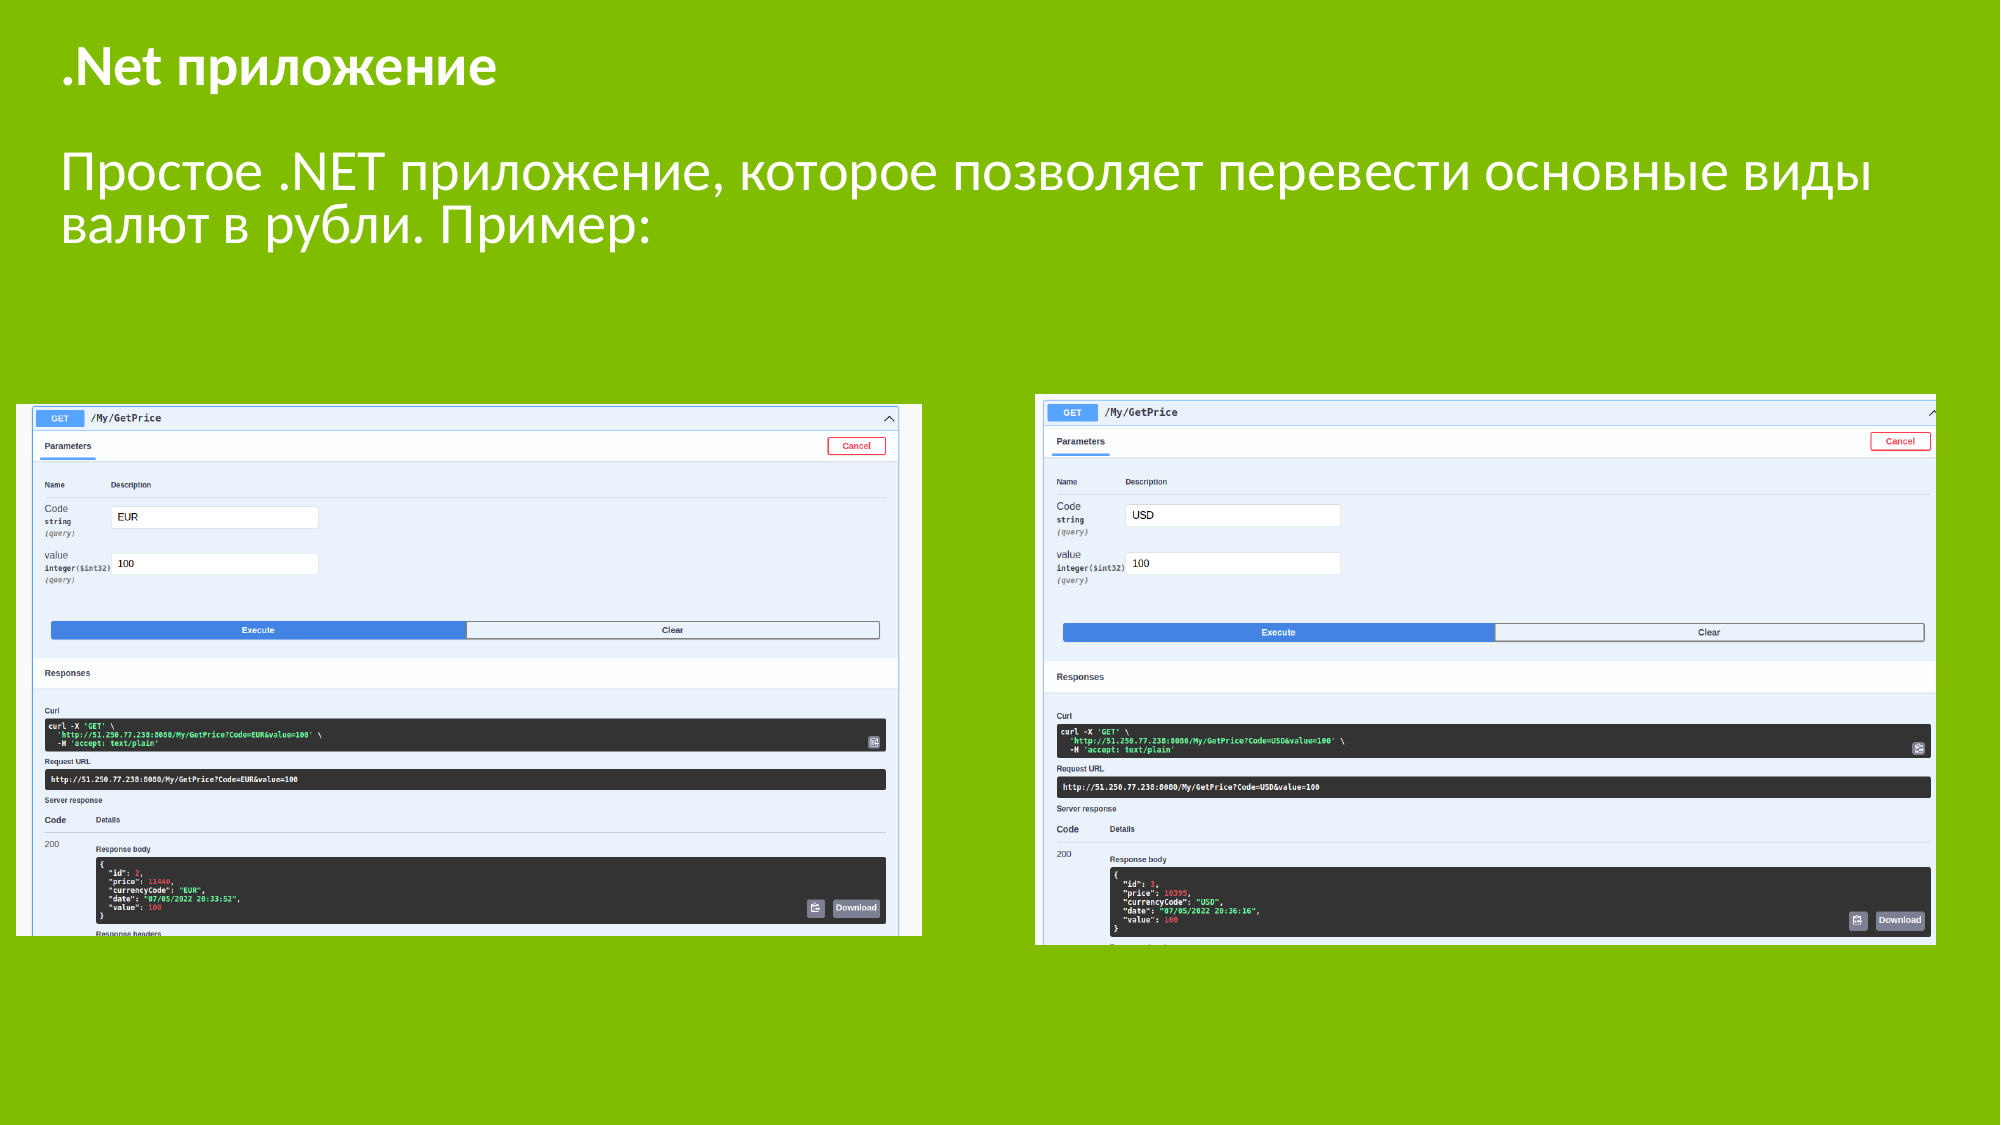

# .Net приложение Простое .NET приложение, которое позволяет перевести основные виды валют в рубли. Пример: